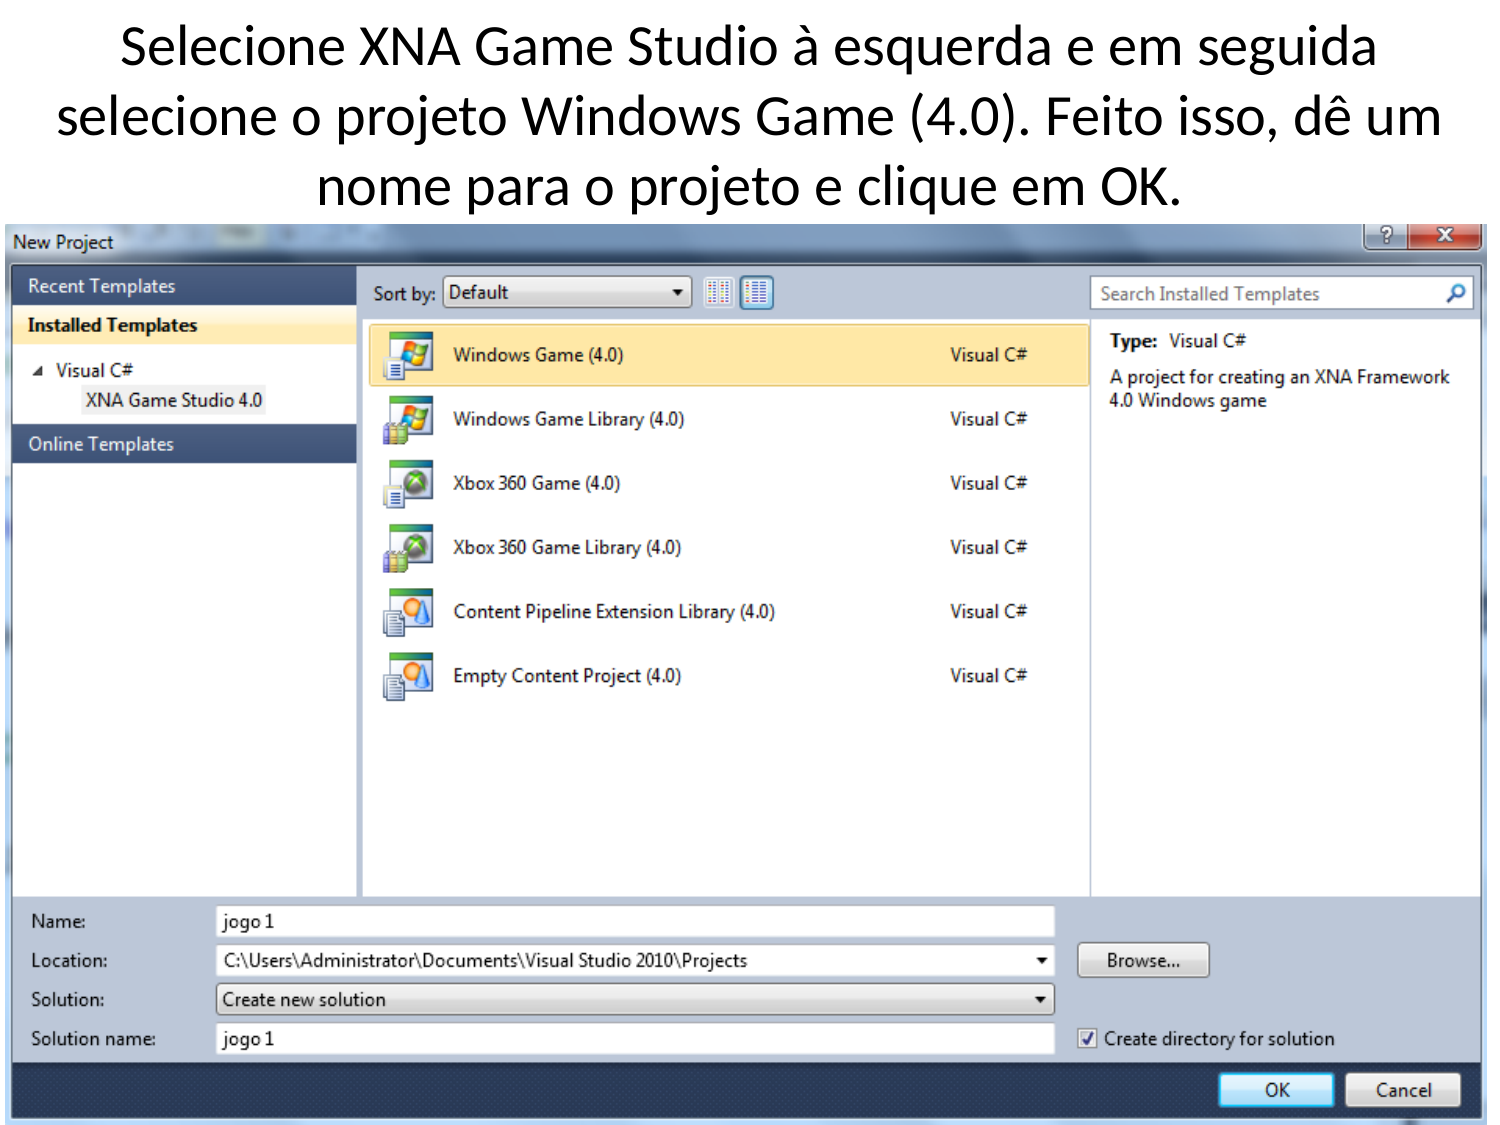

Selecione XNA Game Studio à esquerda e em seguida selecione o projeto Windows Game (4.0). Feito isso, dê um nome para o projeto e clique em OK.